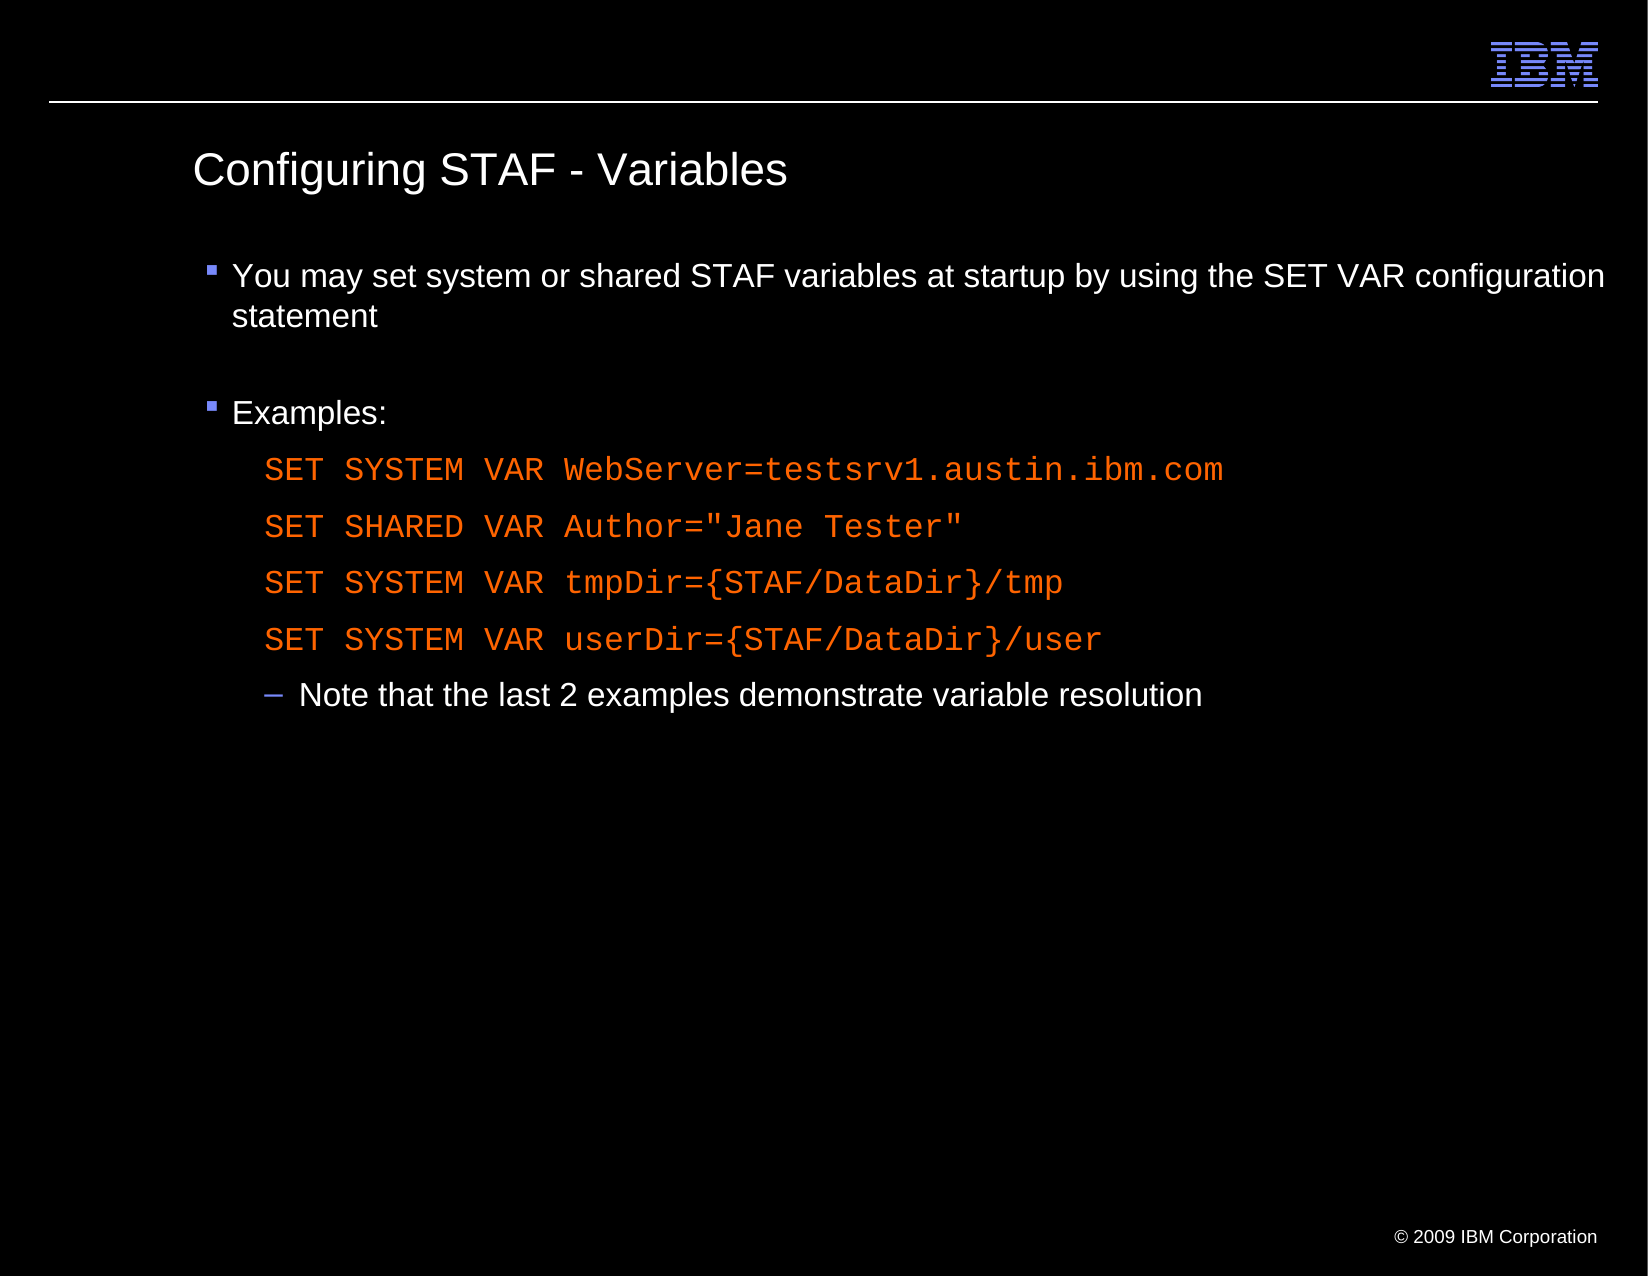

# Configuring STAF - Variables
You may set system or shared STAF variables at startup by using the SET VAR configuration statement
Examples:
SET SYSTEM VAR WebServer=testsrv1.austin.ibm.com
SET SHARED VAR Author="Jane Tester"
SET SYSTEM VAR tmpDir={STAF/DataDir}/tmp
SET SYSTEM VAR userDir={STAF/DataDir}/user
Note that the last 2 examples demonstrate variable resolution